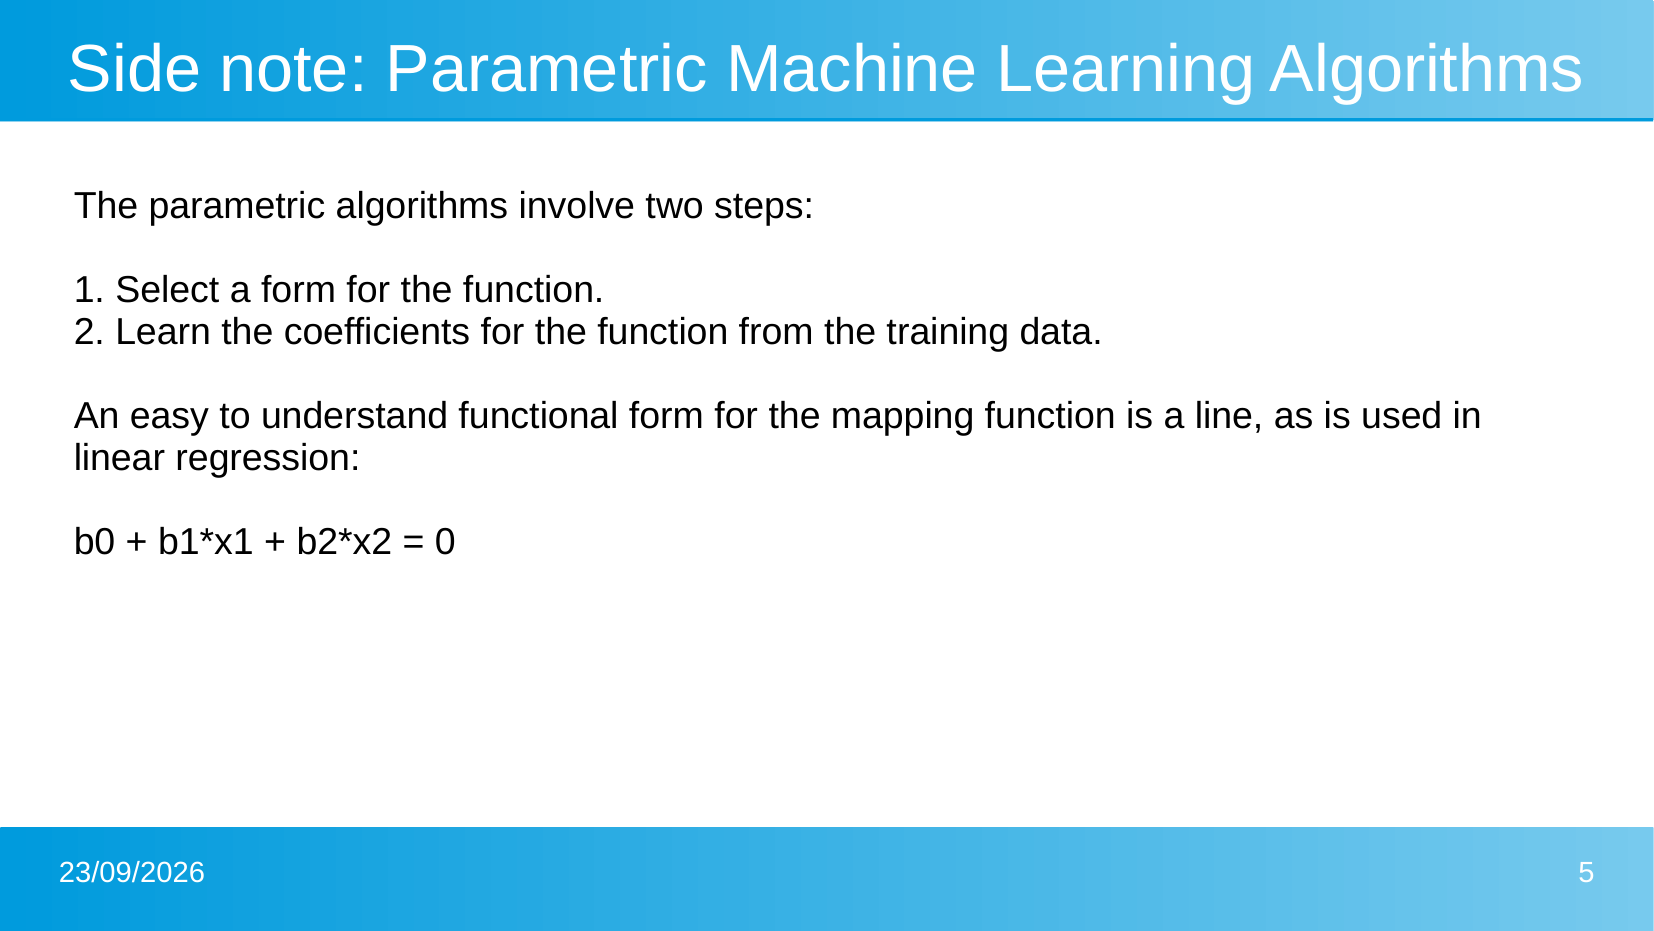

# Side note: Parametric Machine Learning Algorithms
The parametric algorithms involve two steps:
1. Select a form for the function.
2. Learn the coefficients for the function from the training data.
An easy to understand functional form for the mapping function is a line, as is used in linear regression:
b0 + b1*x1 + b2*x2 = 0
5